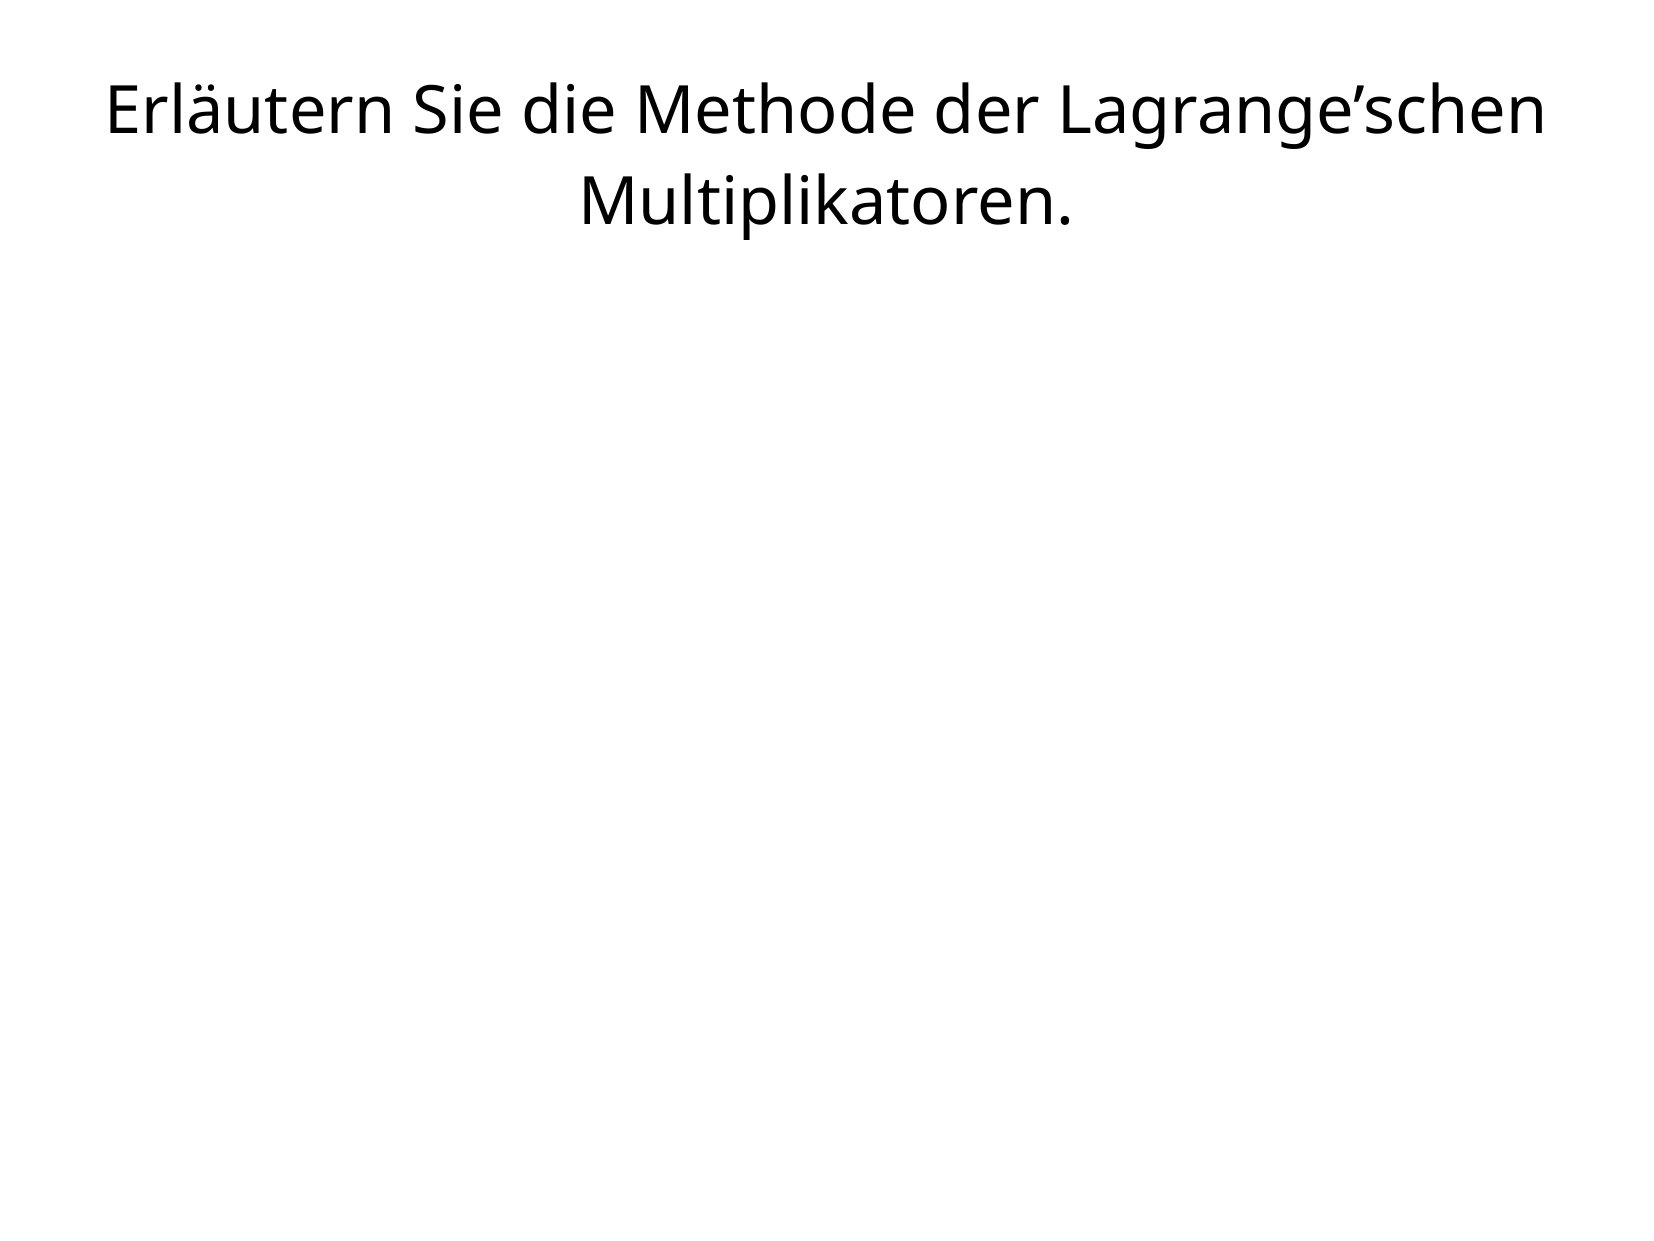

# Erläutern Sie die Methode der Lagrange’schen Multiplikatoren.